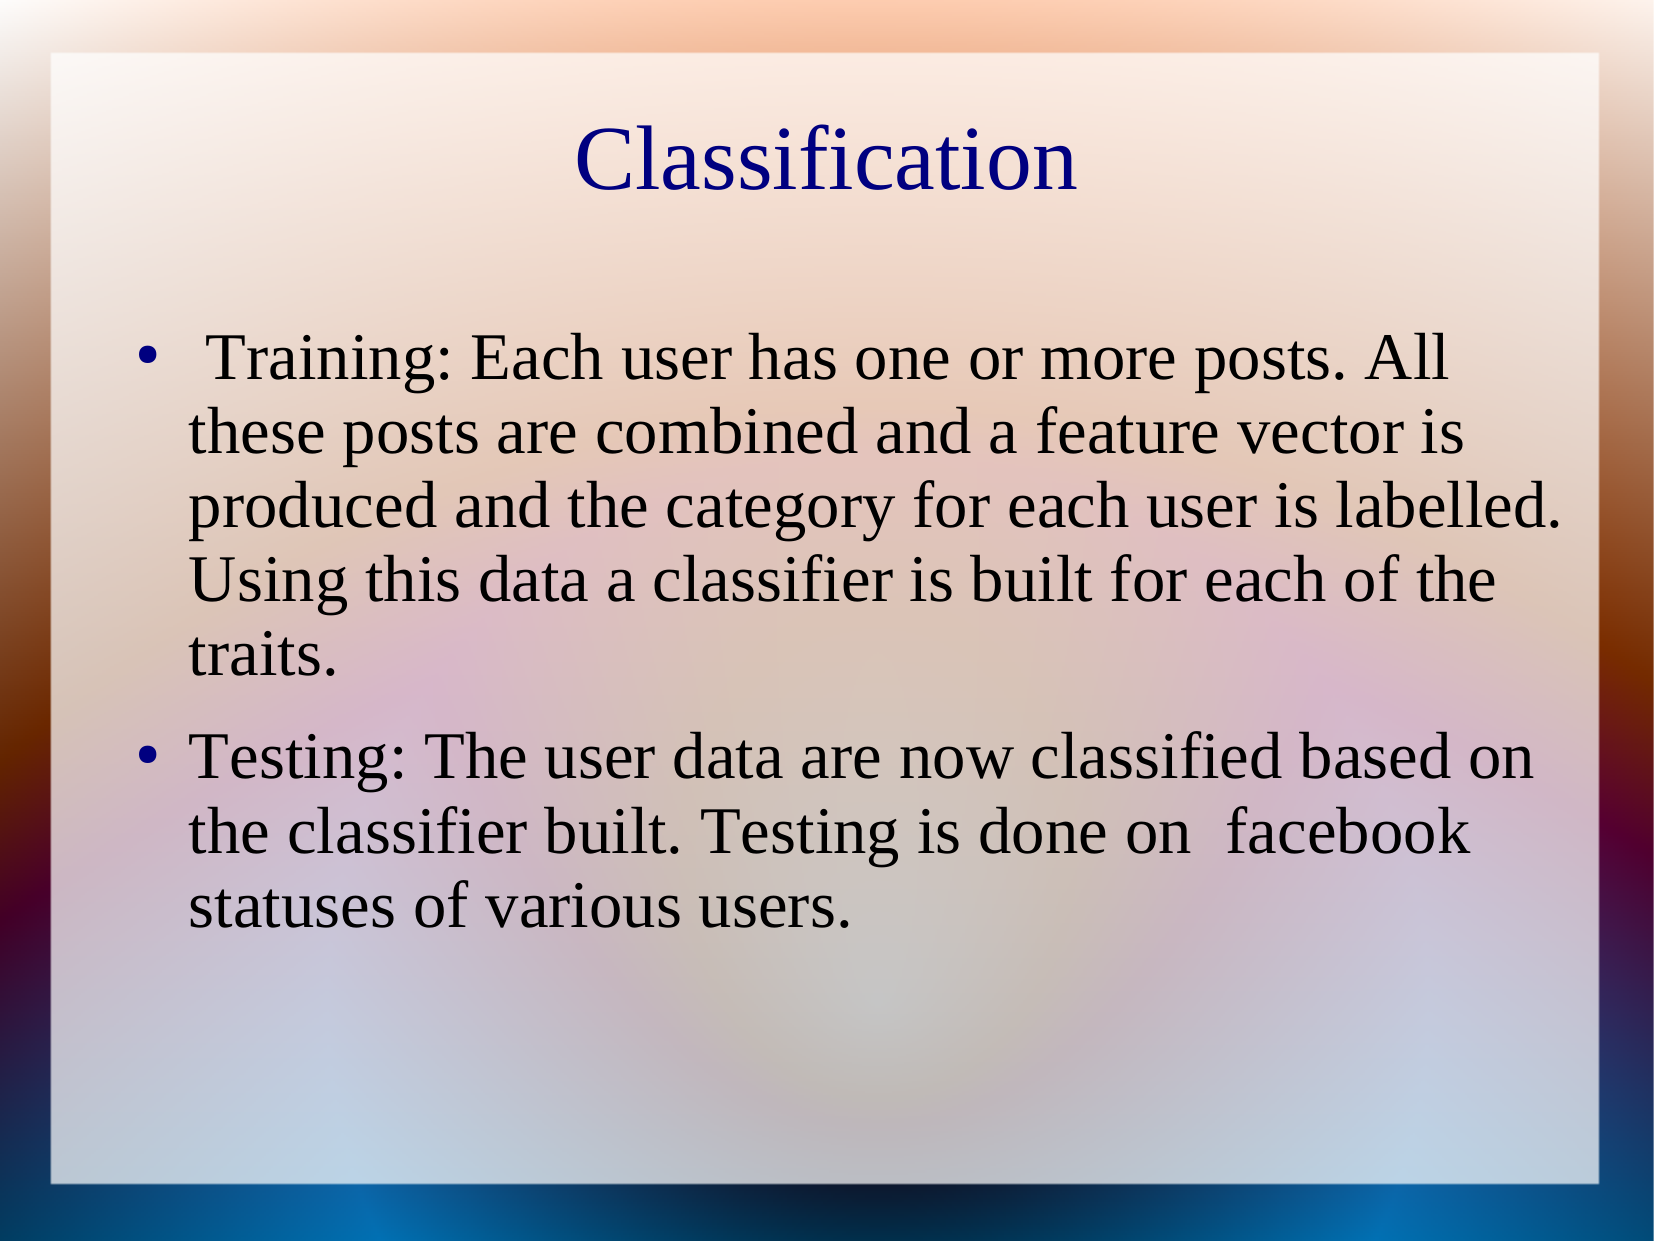

# Classification
 Training: Each user has one or more posts. All these posts are combined and a feature vector is produced and the category for each user is labelled. Using this data a classifier is built for each of the traits.
Testing: The user data are now classified based on the classifier built. Testing is done on facebook statuses of various users.